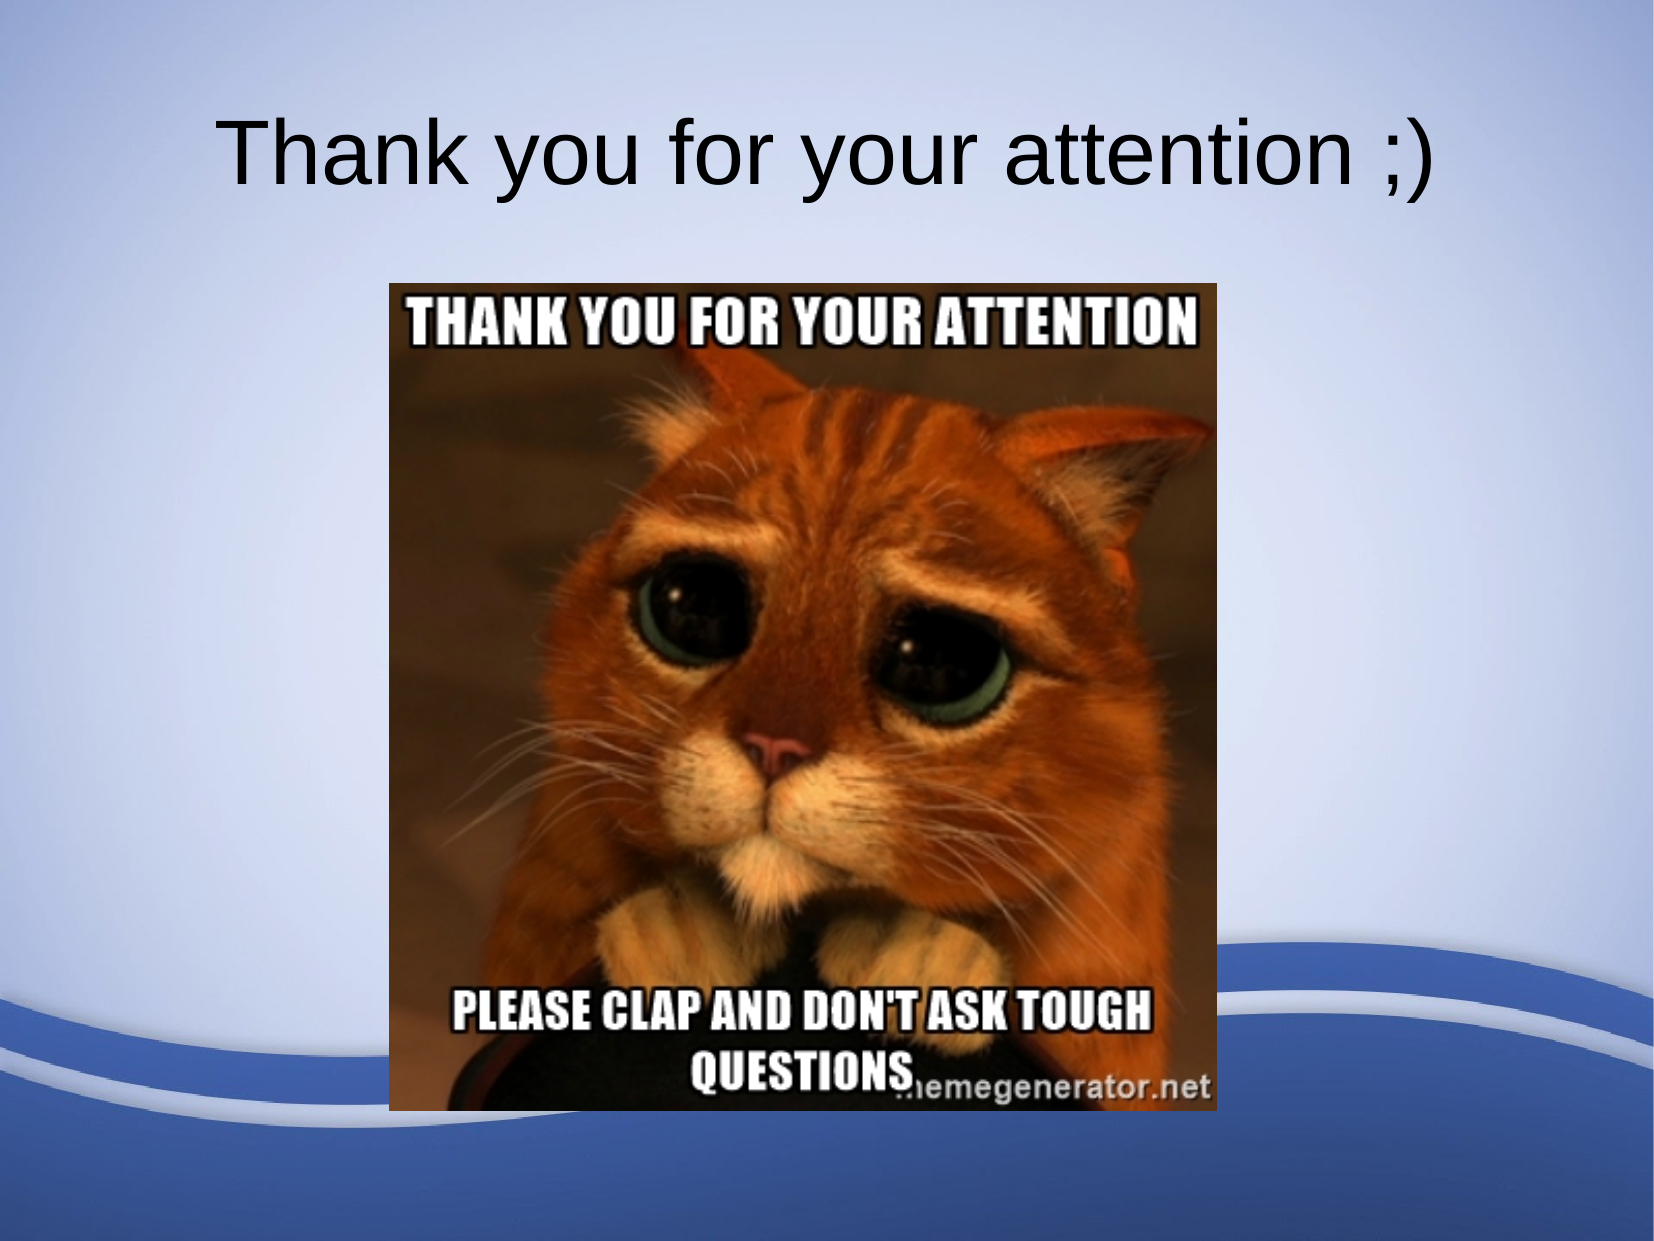

# Thank you for your attention ;)